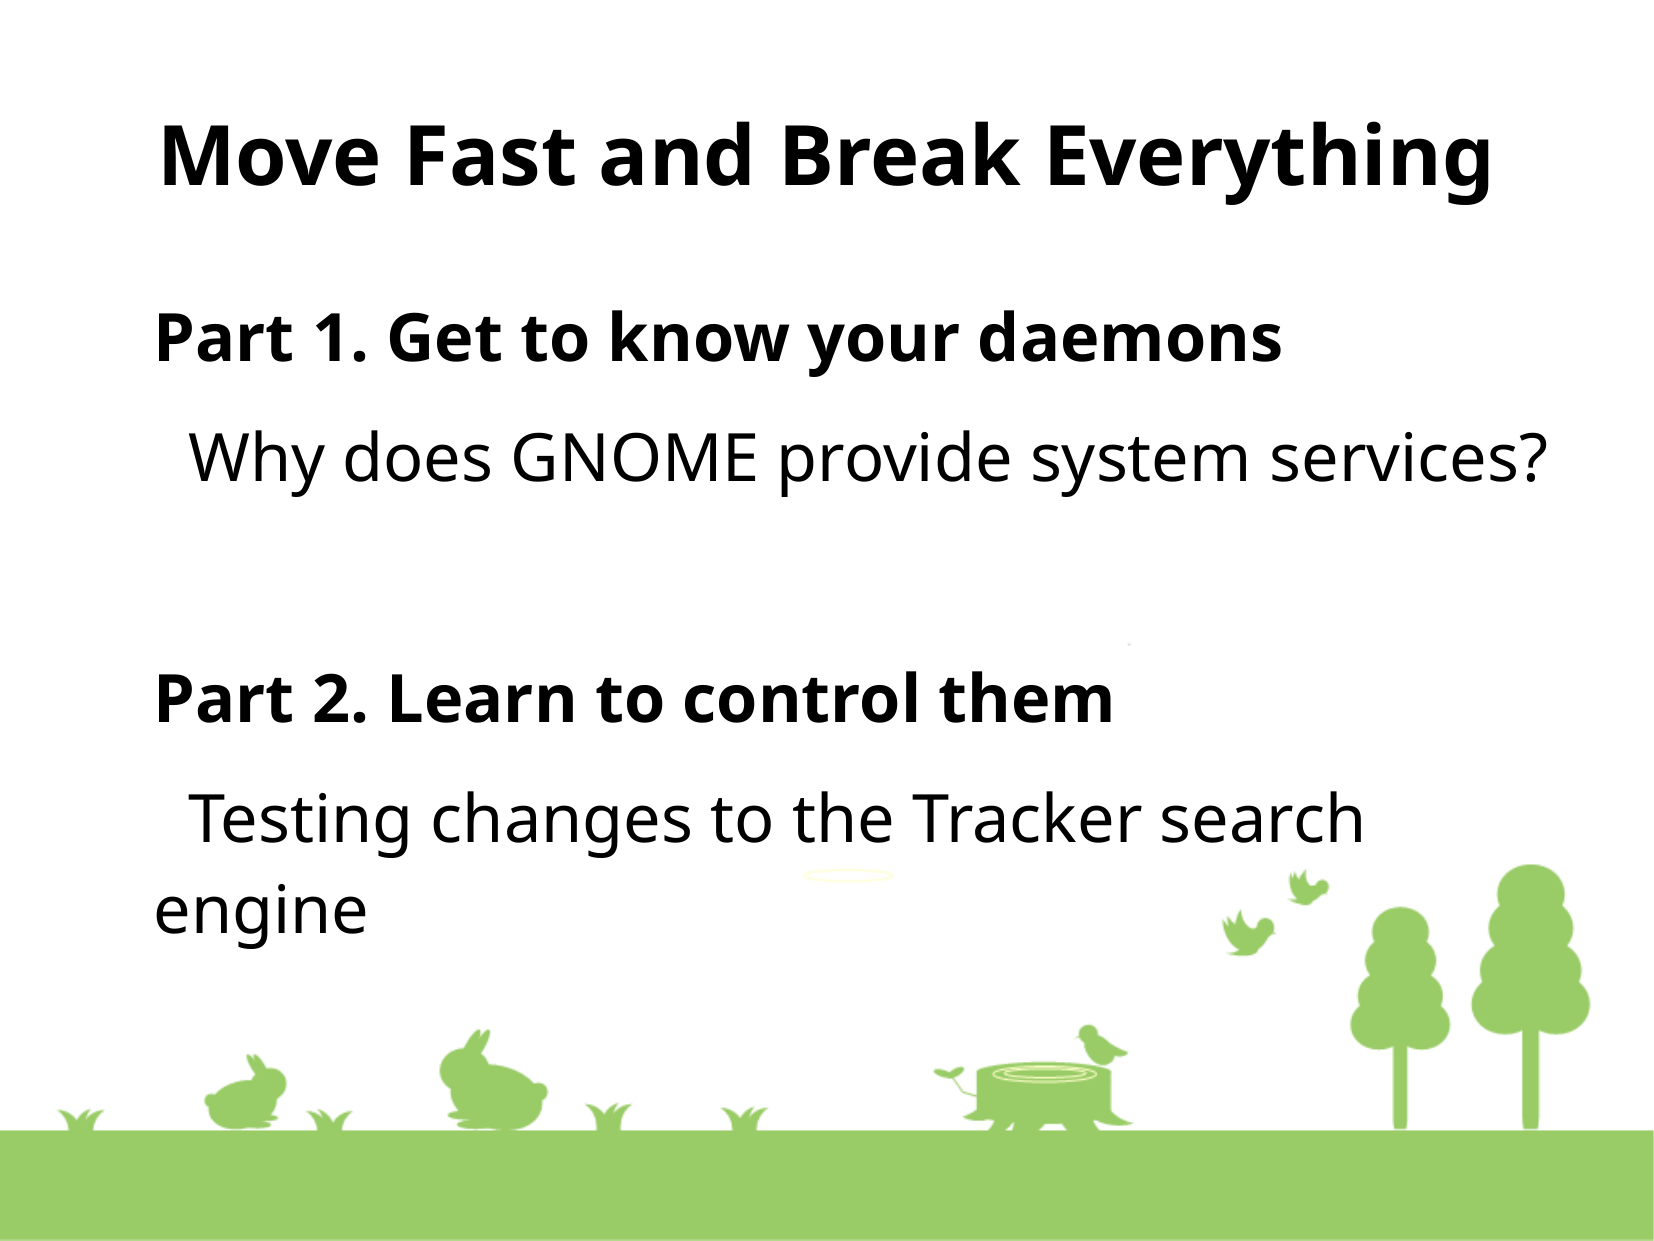

# Move Fast and Break Everything
notes:
audience = relative newcomers
+
people interested in increasing contributor base (i.e. everyone)
Part 1. Get to know your daemons
 Why does GNOME provide system services?
Part 2. Learn to control them
 Testing changes to the Tracker search engine